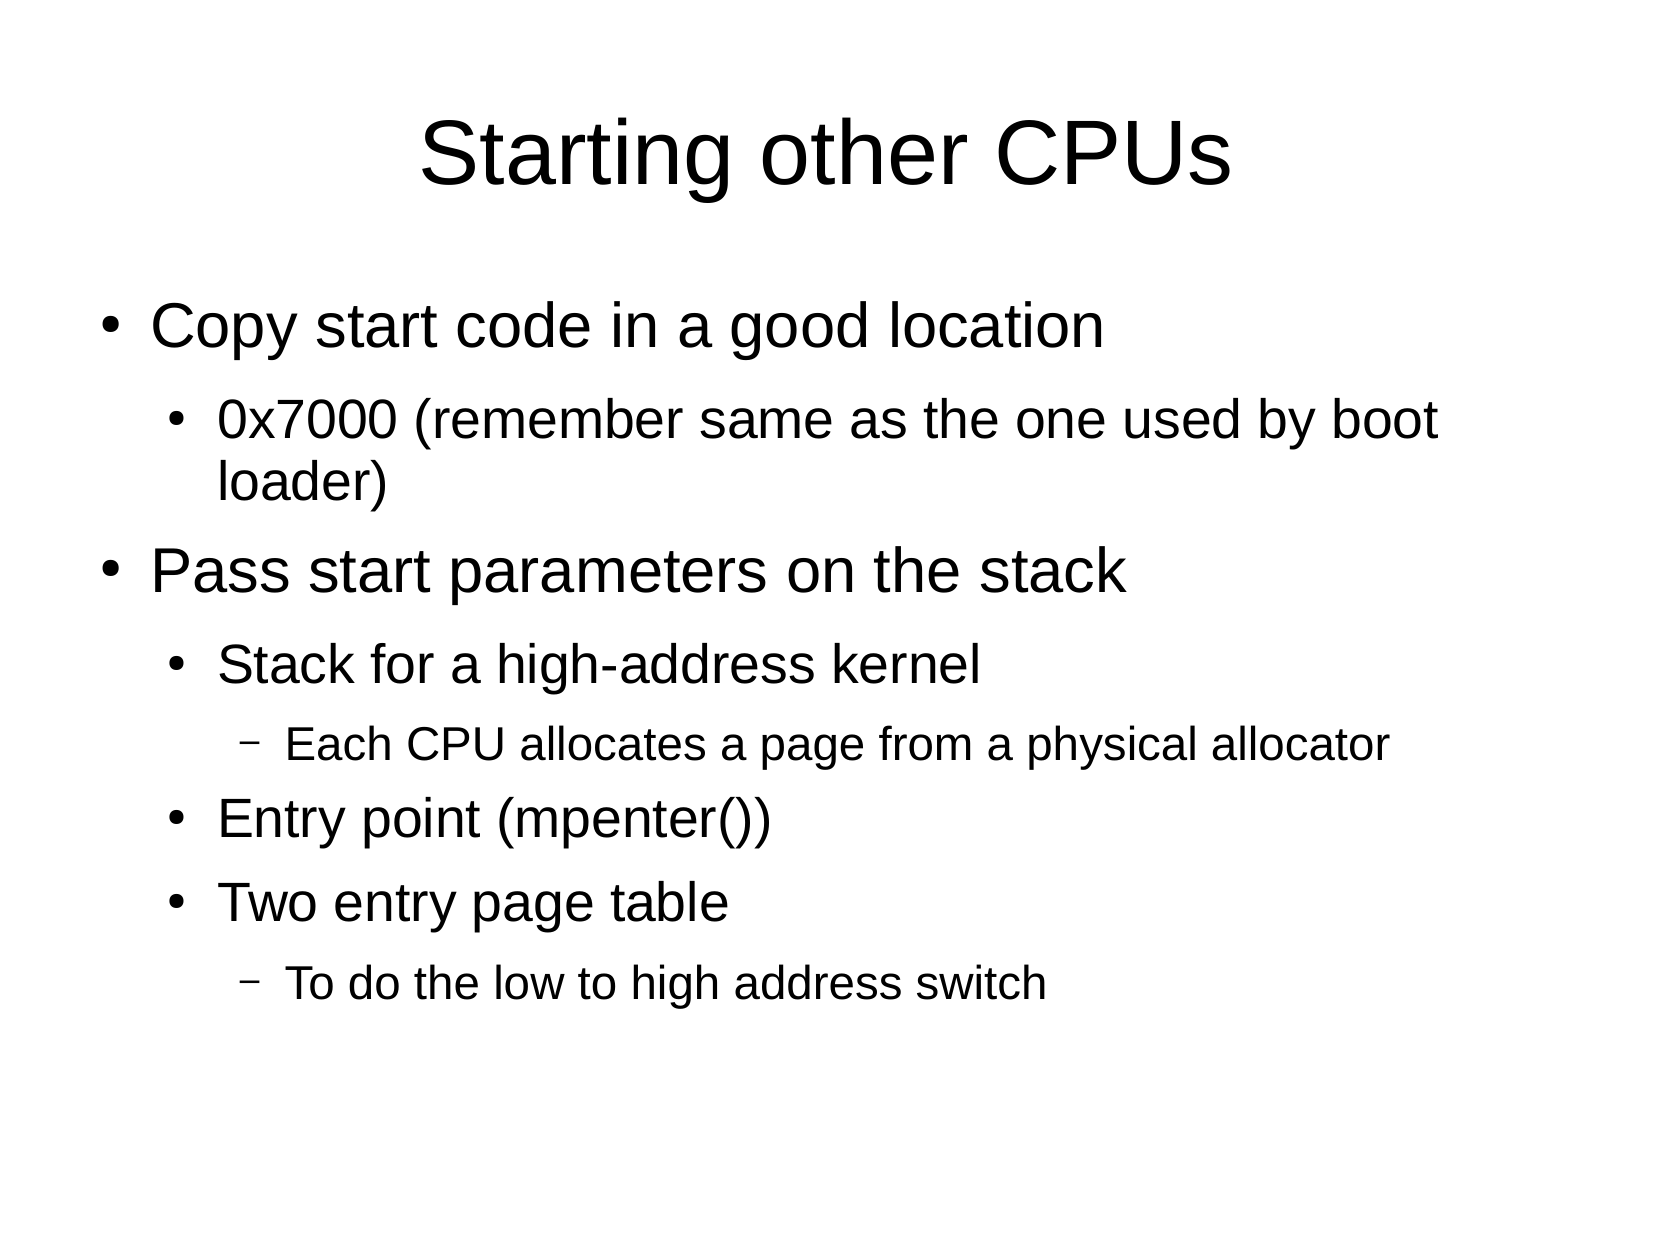

# Starting other CPUs
Copy start code in a good location
0x7000 (remember same as the one used by boot loader)
Pass start parameters on the stack
Stack for a high-address kernel
Each CPU allocates a page from a physical allocator
Entry point (mpenter())
Two entry page table
To do the low to high address switch